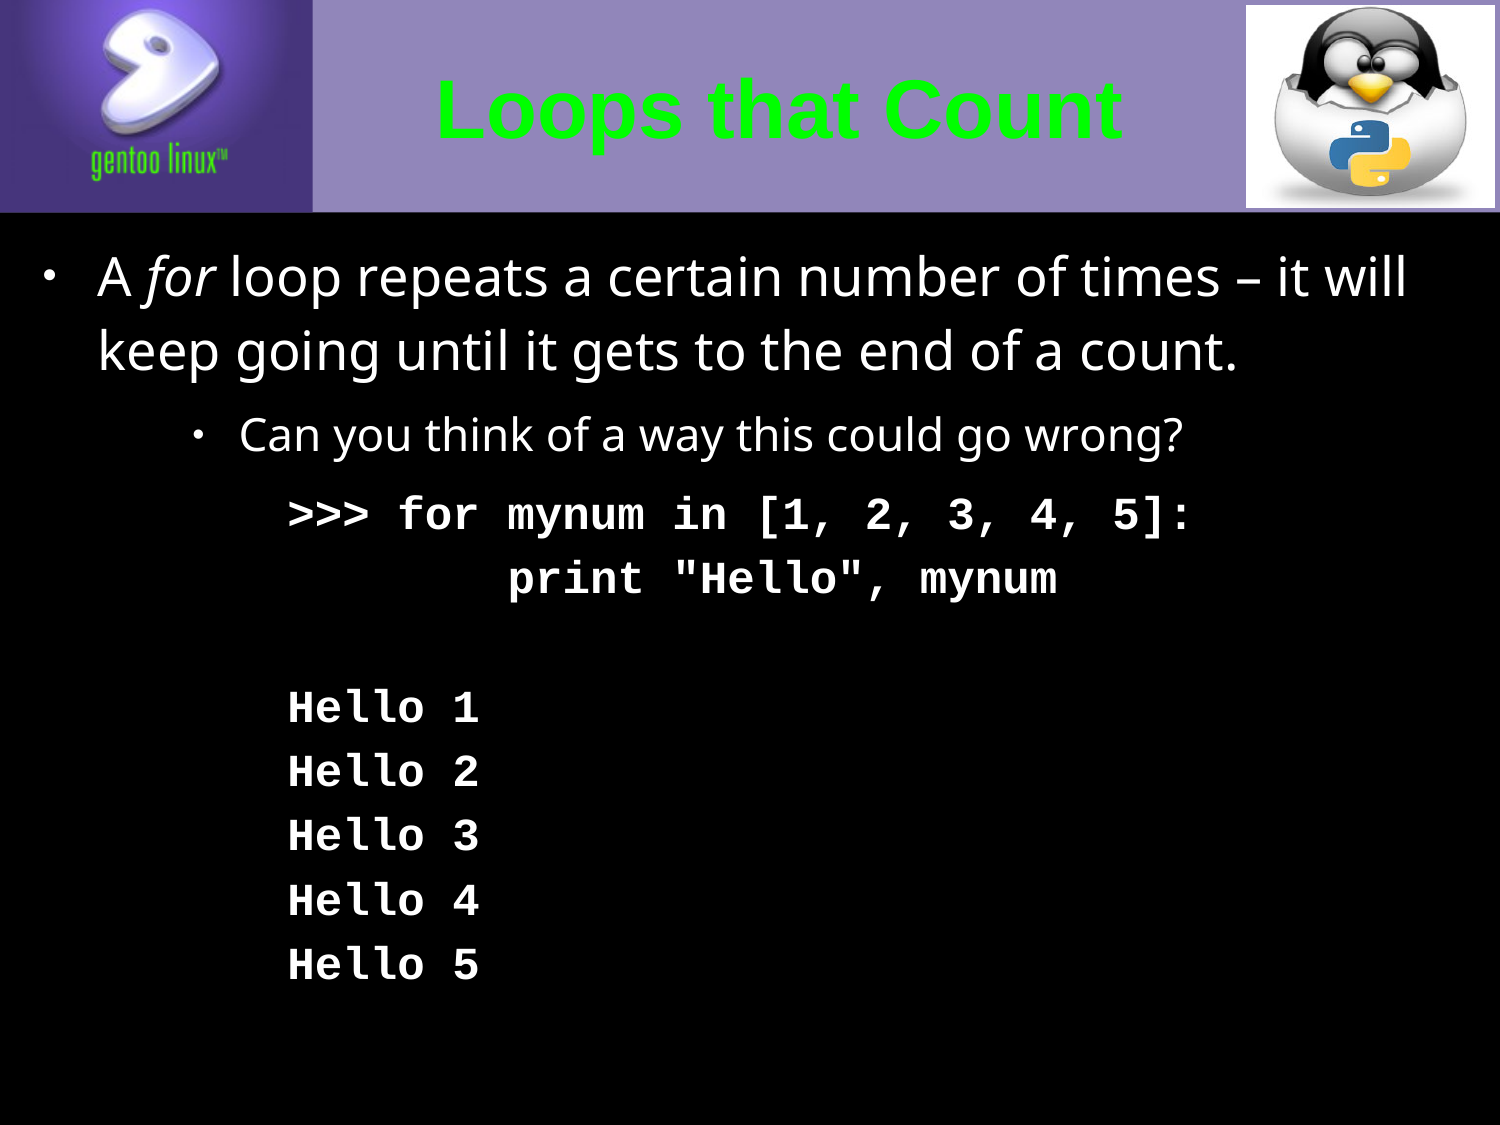

# Loops that Count
A for loop repeats a certain number of times – it will keep going until it gets to the end of a count.
Can you think of a way this could go wrong?
>>> for mynum in [1, 2, 3, 4, 5]:
 print "Hello", mynum
Hello 1
Hello 2
Hello 3
Hello 4
Hello 5